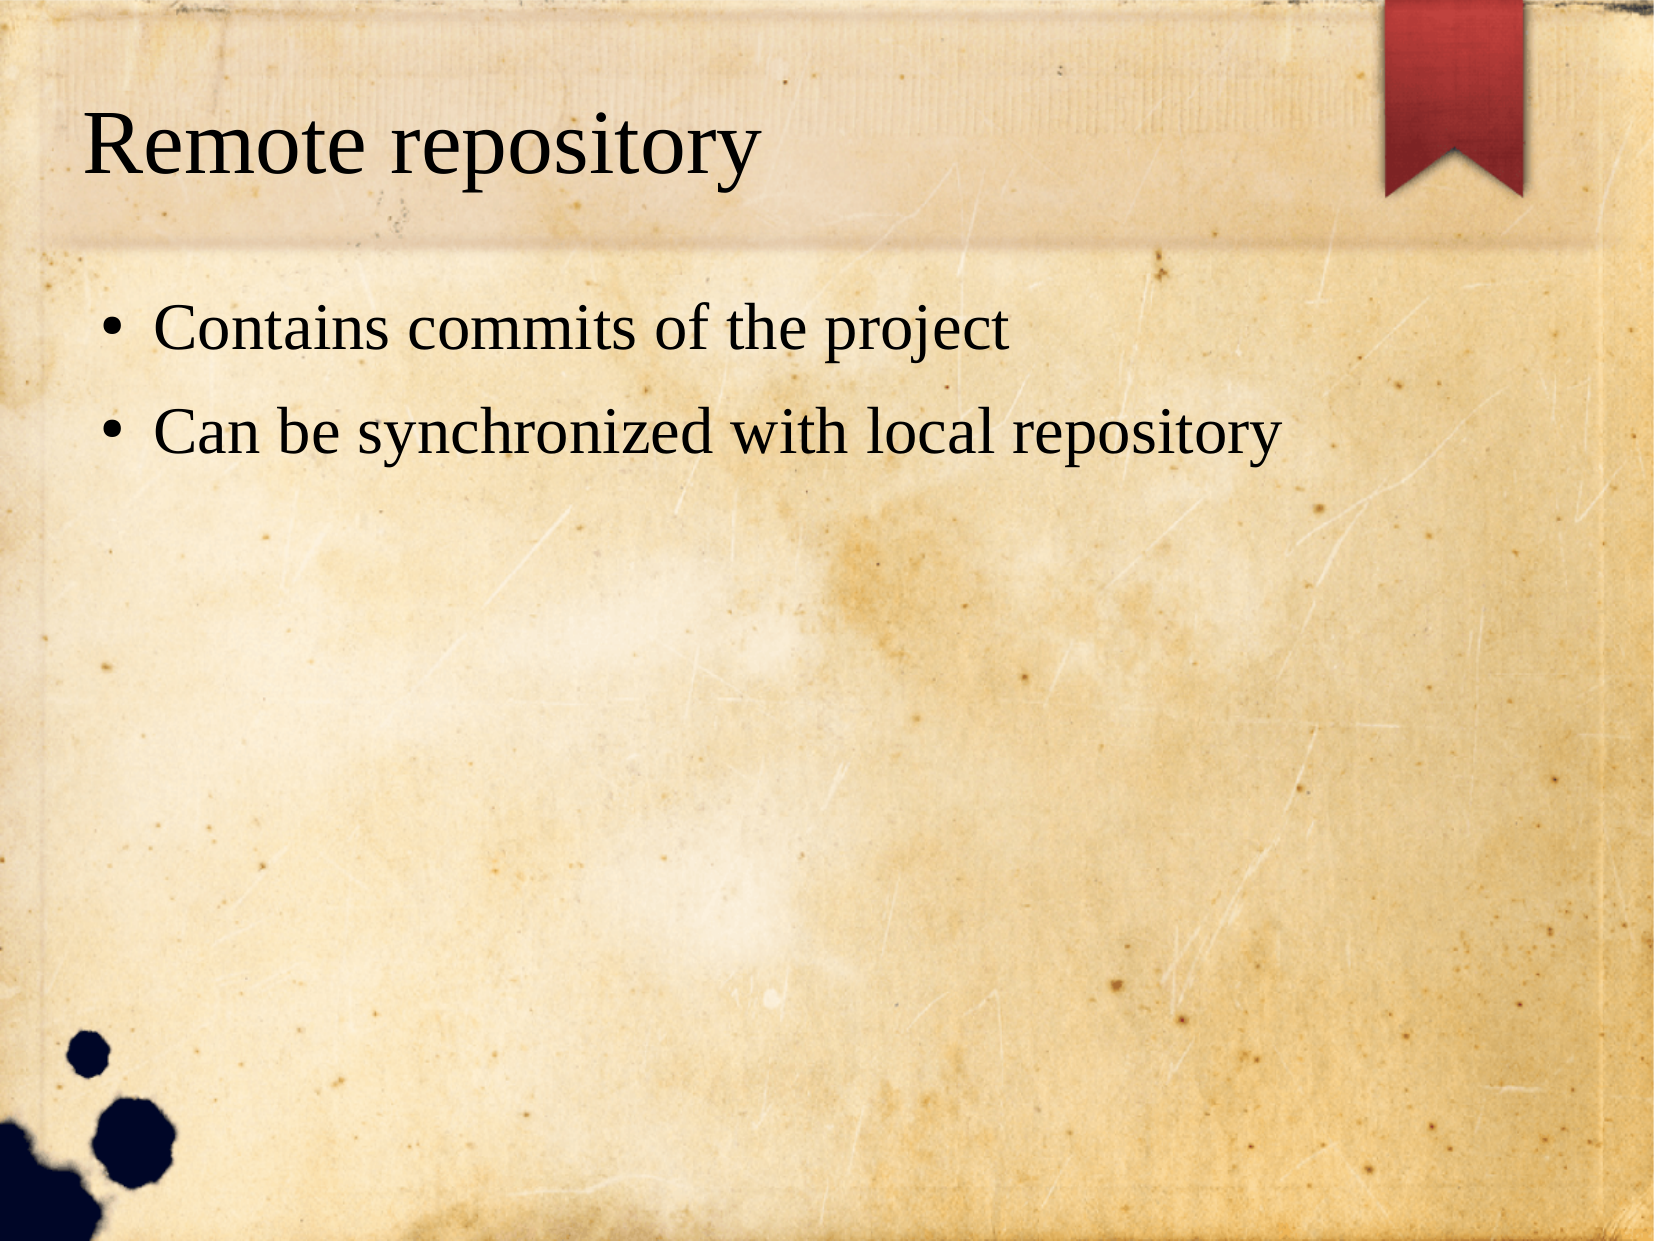

# Remote repository
Contains commits of the project
Can be synchronized with local repository